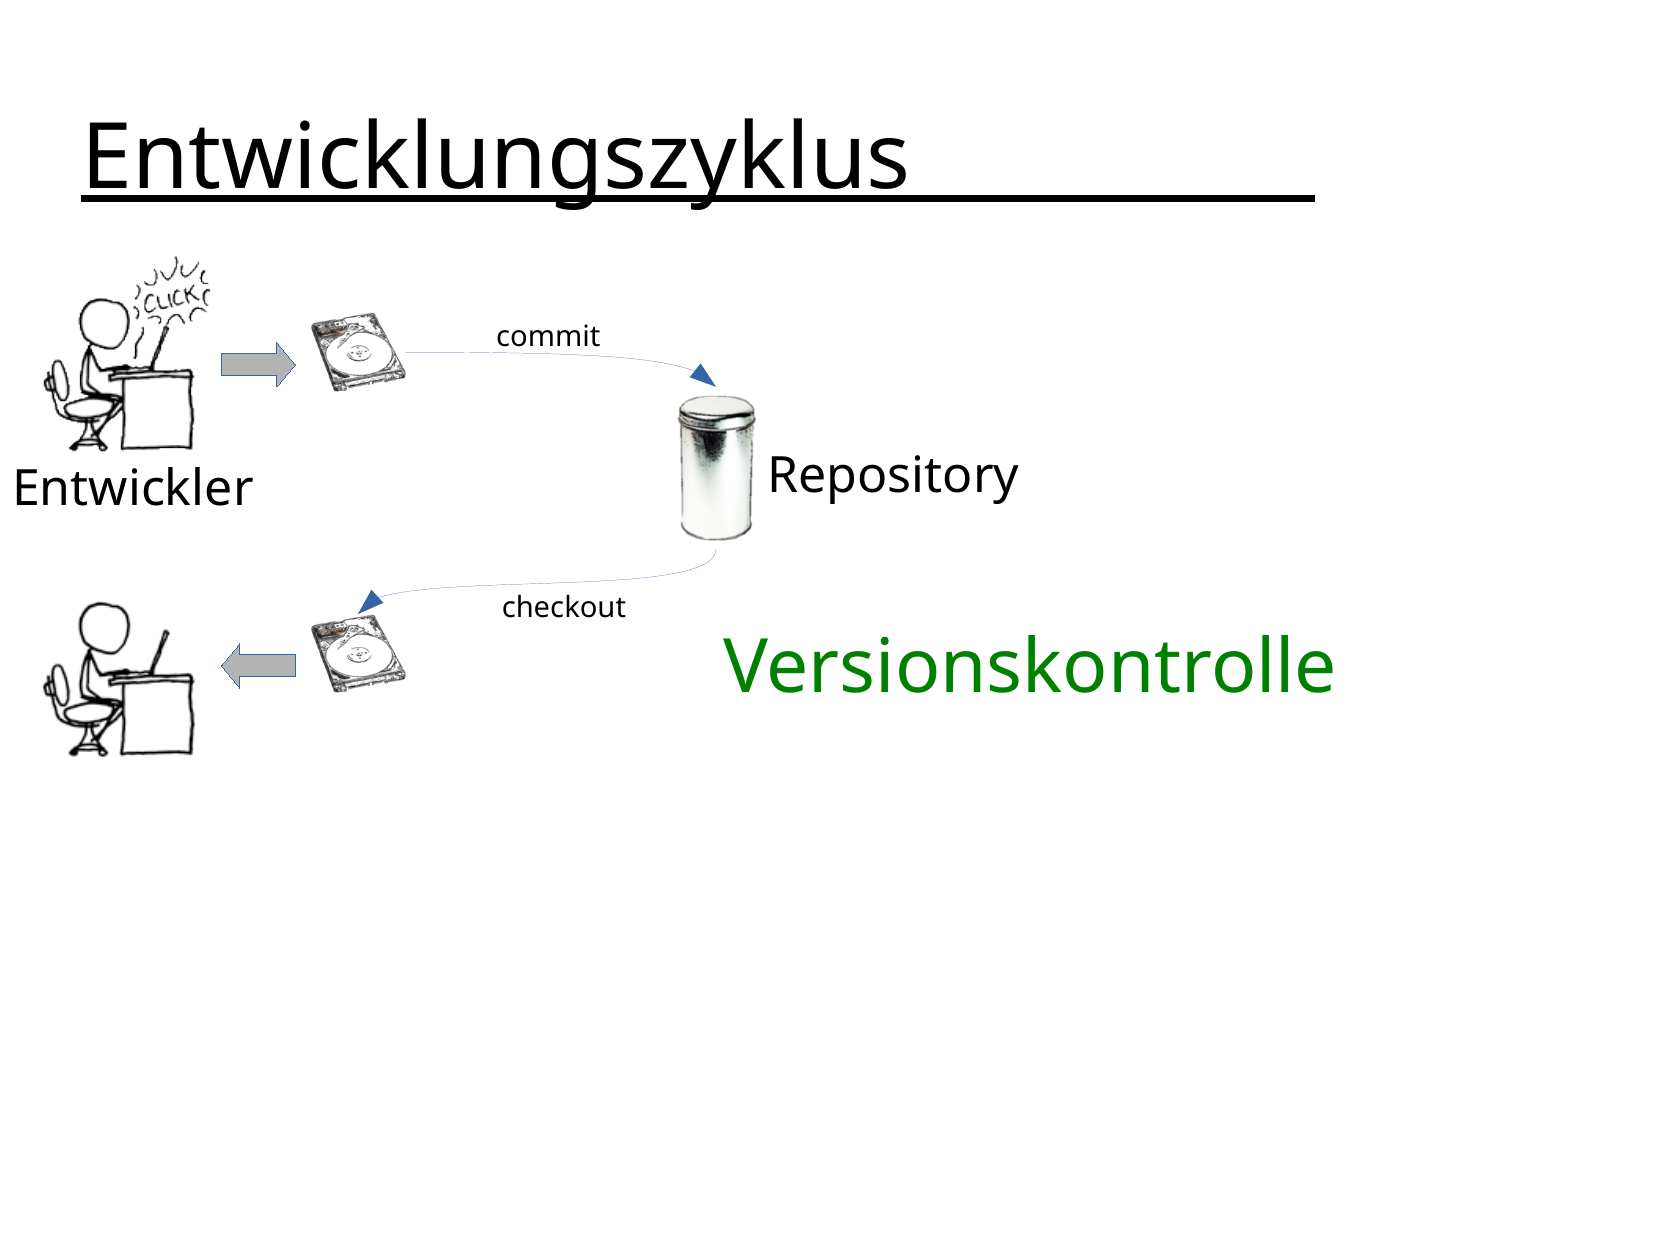

# Entwicklungszyklus
commit
Repository
Entwickler
checkout
Versionskontrolle